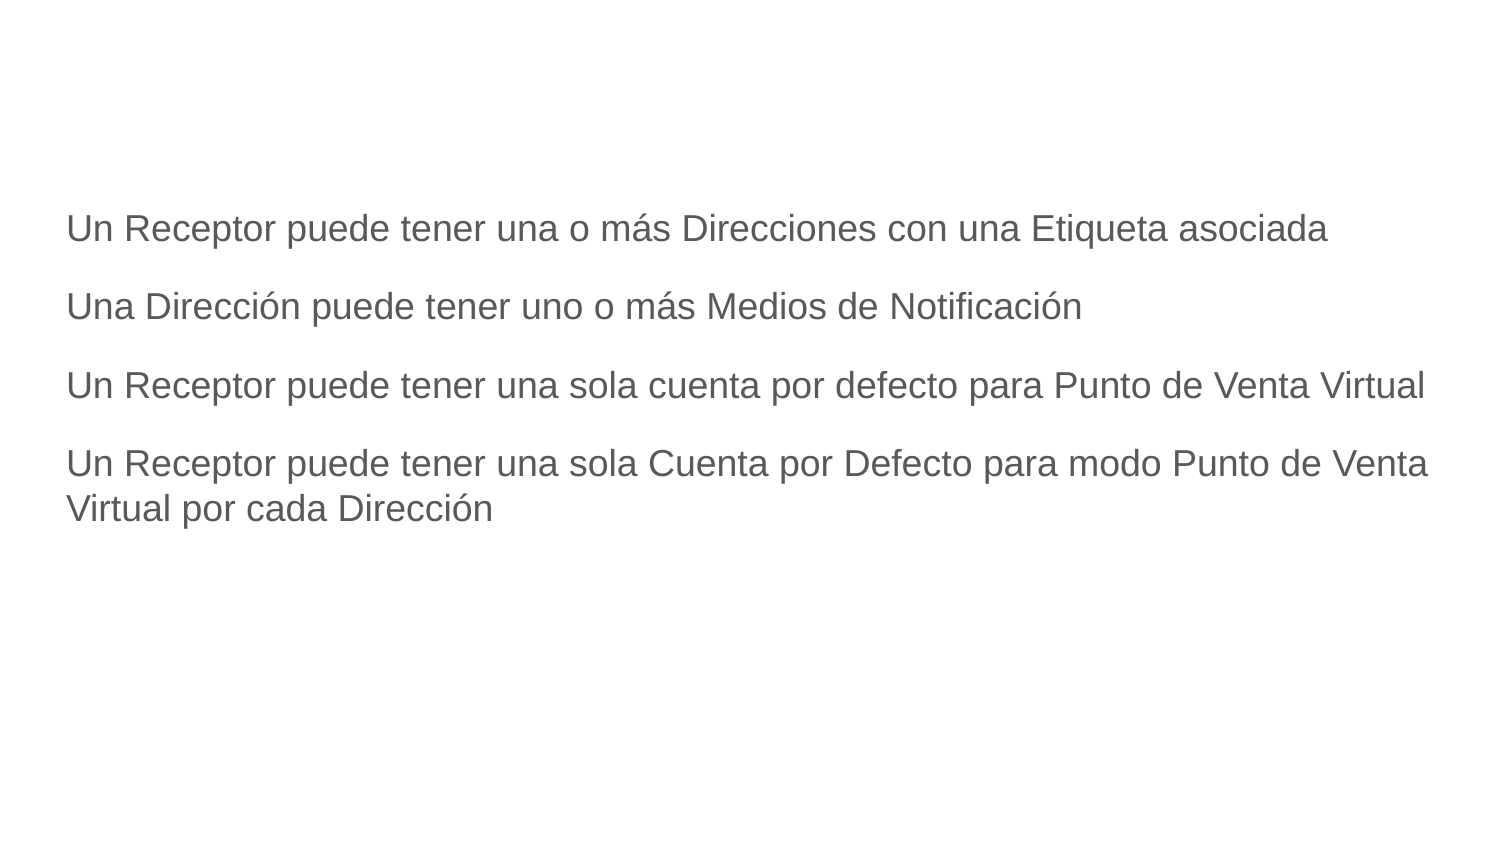

# Un Receptor puede tener una o más Direcciones con una Etiqueta asociada
Una Dirección puede tener uno o más Medios de Notificación
Un Receptor puede tener una sola cuenta por defecto para Punto de Venta Virtual
Un Receptor puede tener una sola Cuenta por Defecto para modo Punto de Venta Virtual por cada Dirección